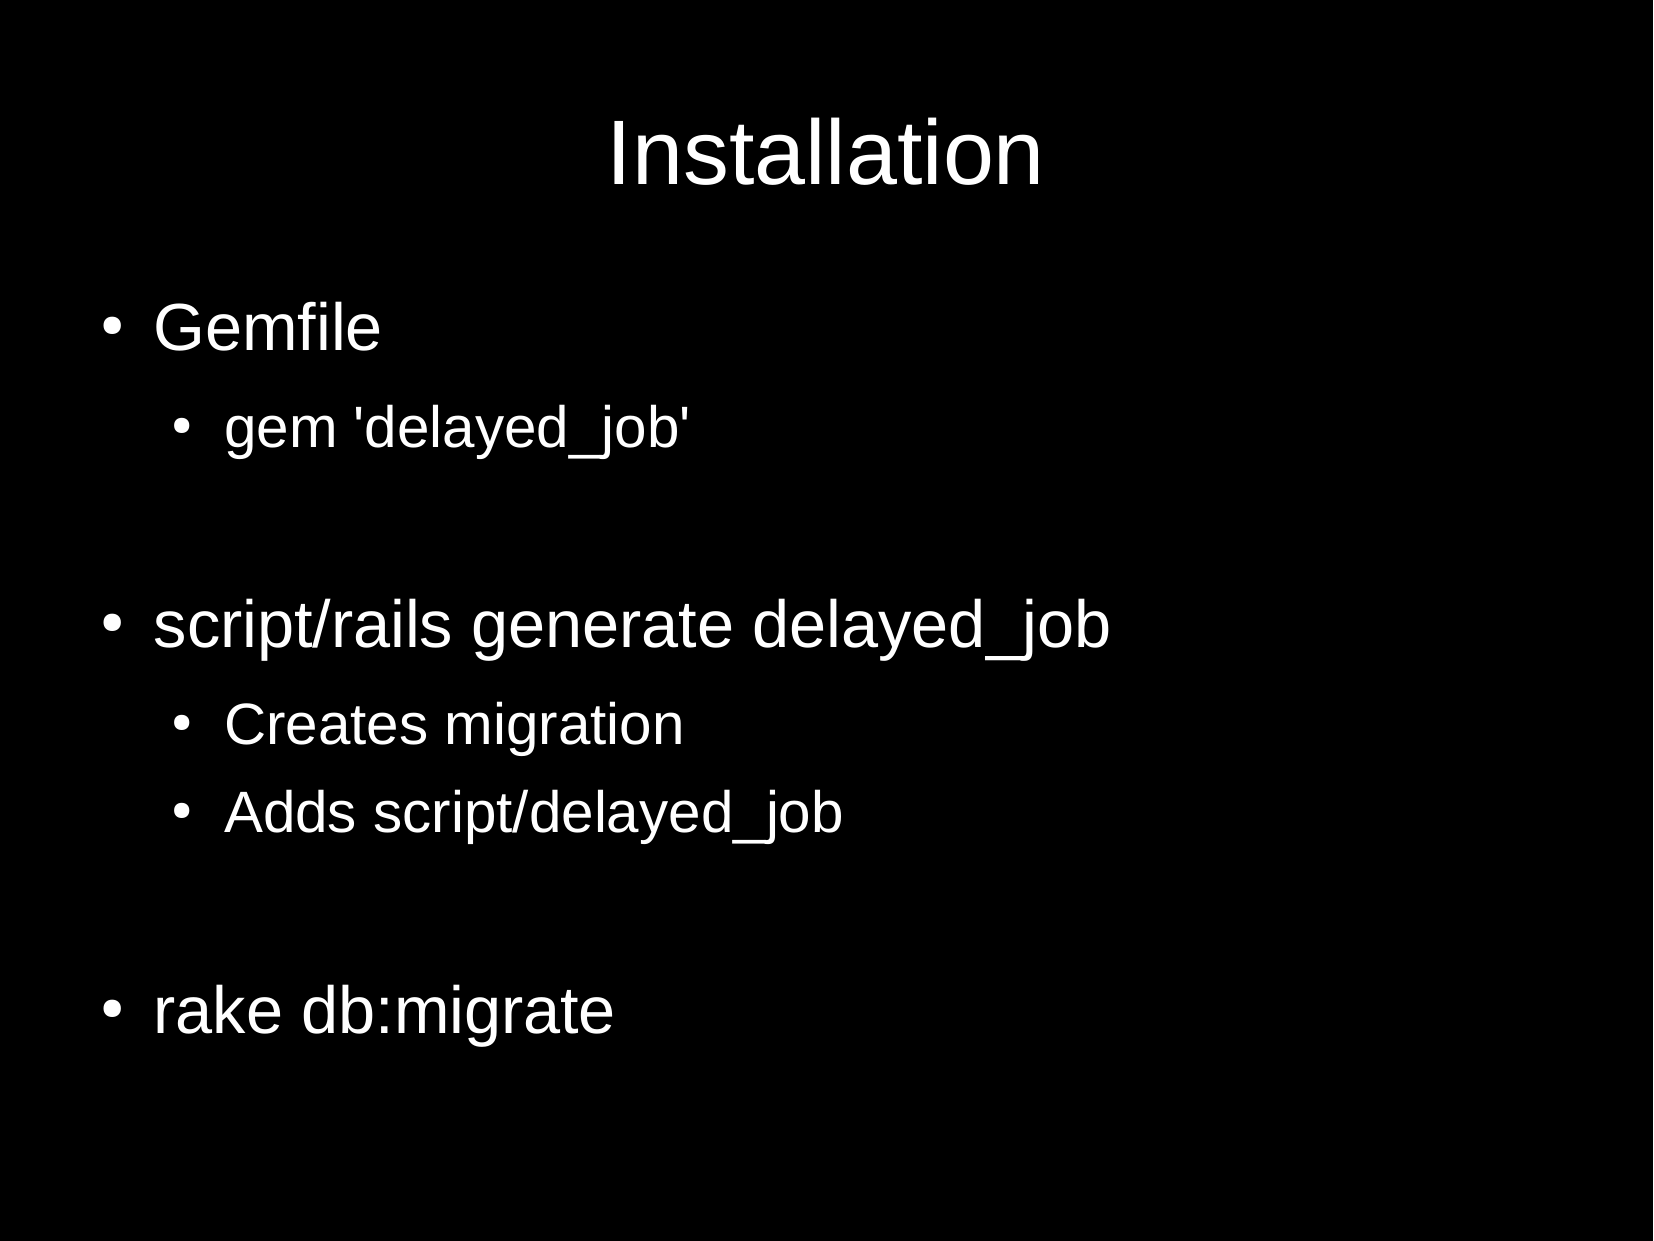

# Installation
Gemfile
gem 'delayed_job'
script/rails generate delayed_job
Creates migration
Adds script/delayed_job
rake db:migrate